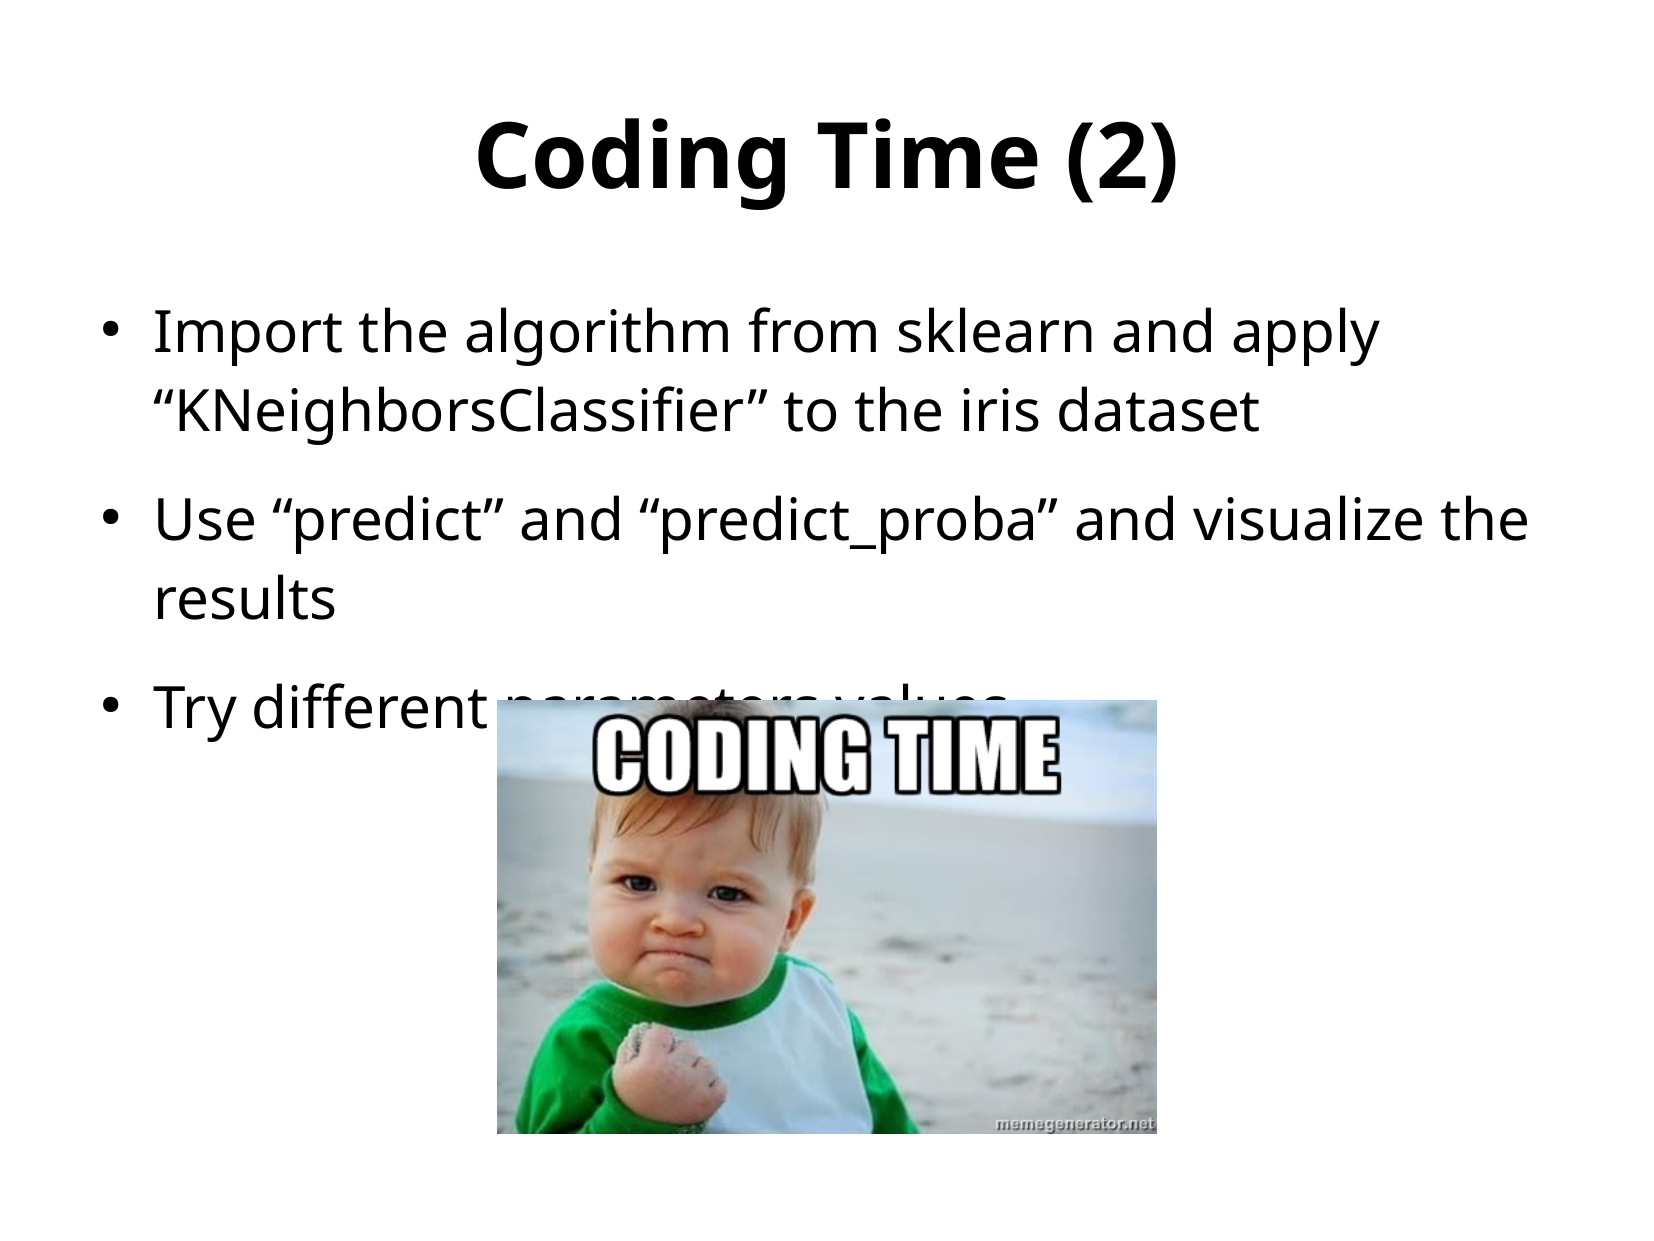

# Coding Time (2)
Import the algorithm from sklearn and apply “KNeighborsClassifier” to the iris dataset
Use “predict” and “predict_proba” and visualize the results
Try different parameters values